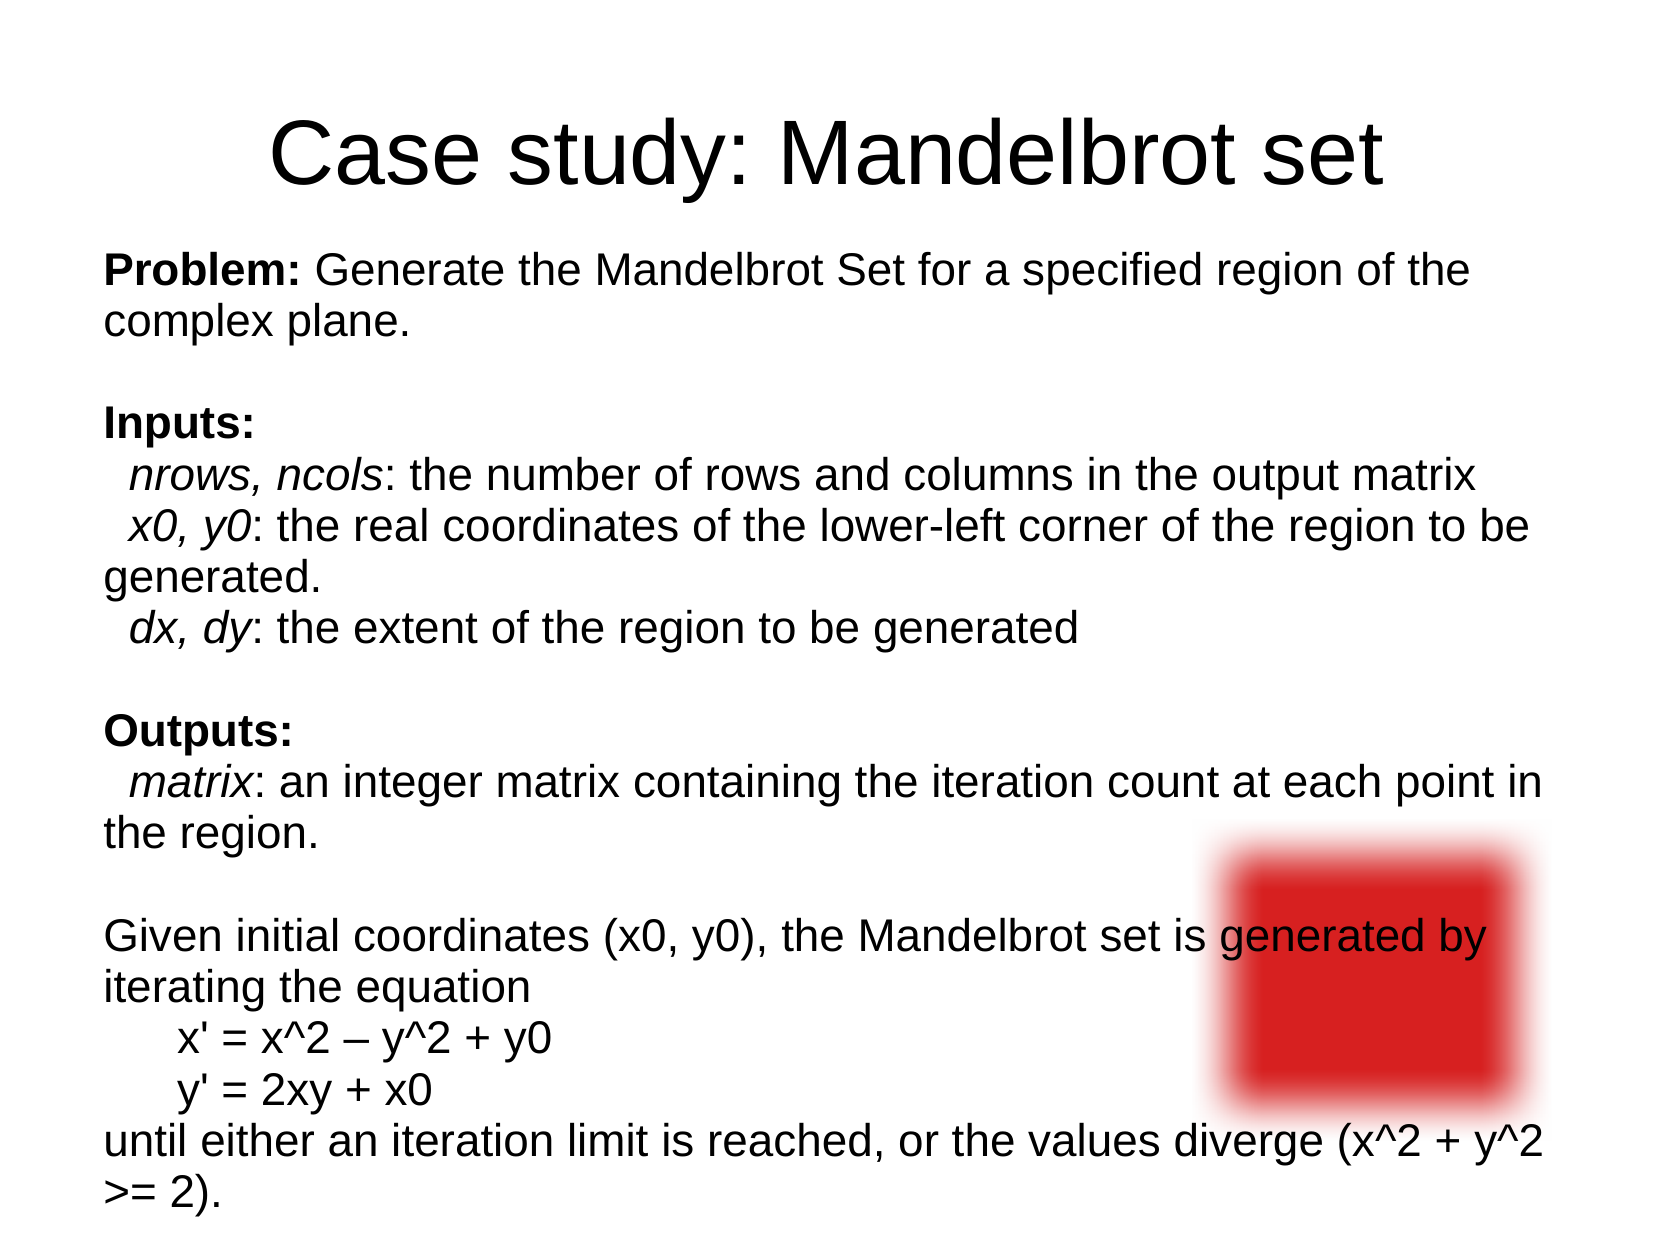

# Case study: Mandelbrot set
Problem: Generate the Mandelbrot Set for a specified region of the complex plane.
Inputs:
 nrows, ncols: the number of rows and columns in the output matrix
 x0, y0: the real coordinates of the lower-left corner of the region to be generated.
 dx, dy: the extent of the region to be generated
Outputs:
 matrix: an integer matrix containing the iteration count at each point in the region.
Given initial coordinates (x0, y0), the Mandelbrot set is generated by iterating the equation
	x' = x^2 – y^2 + y0
	y' = 2xy + x0
until either an iteration limit is reached, or the values diverge (x^2 + y^2 >= 2).